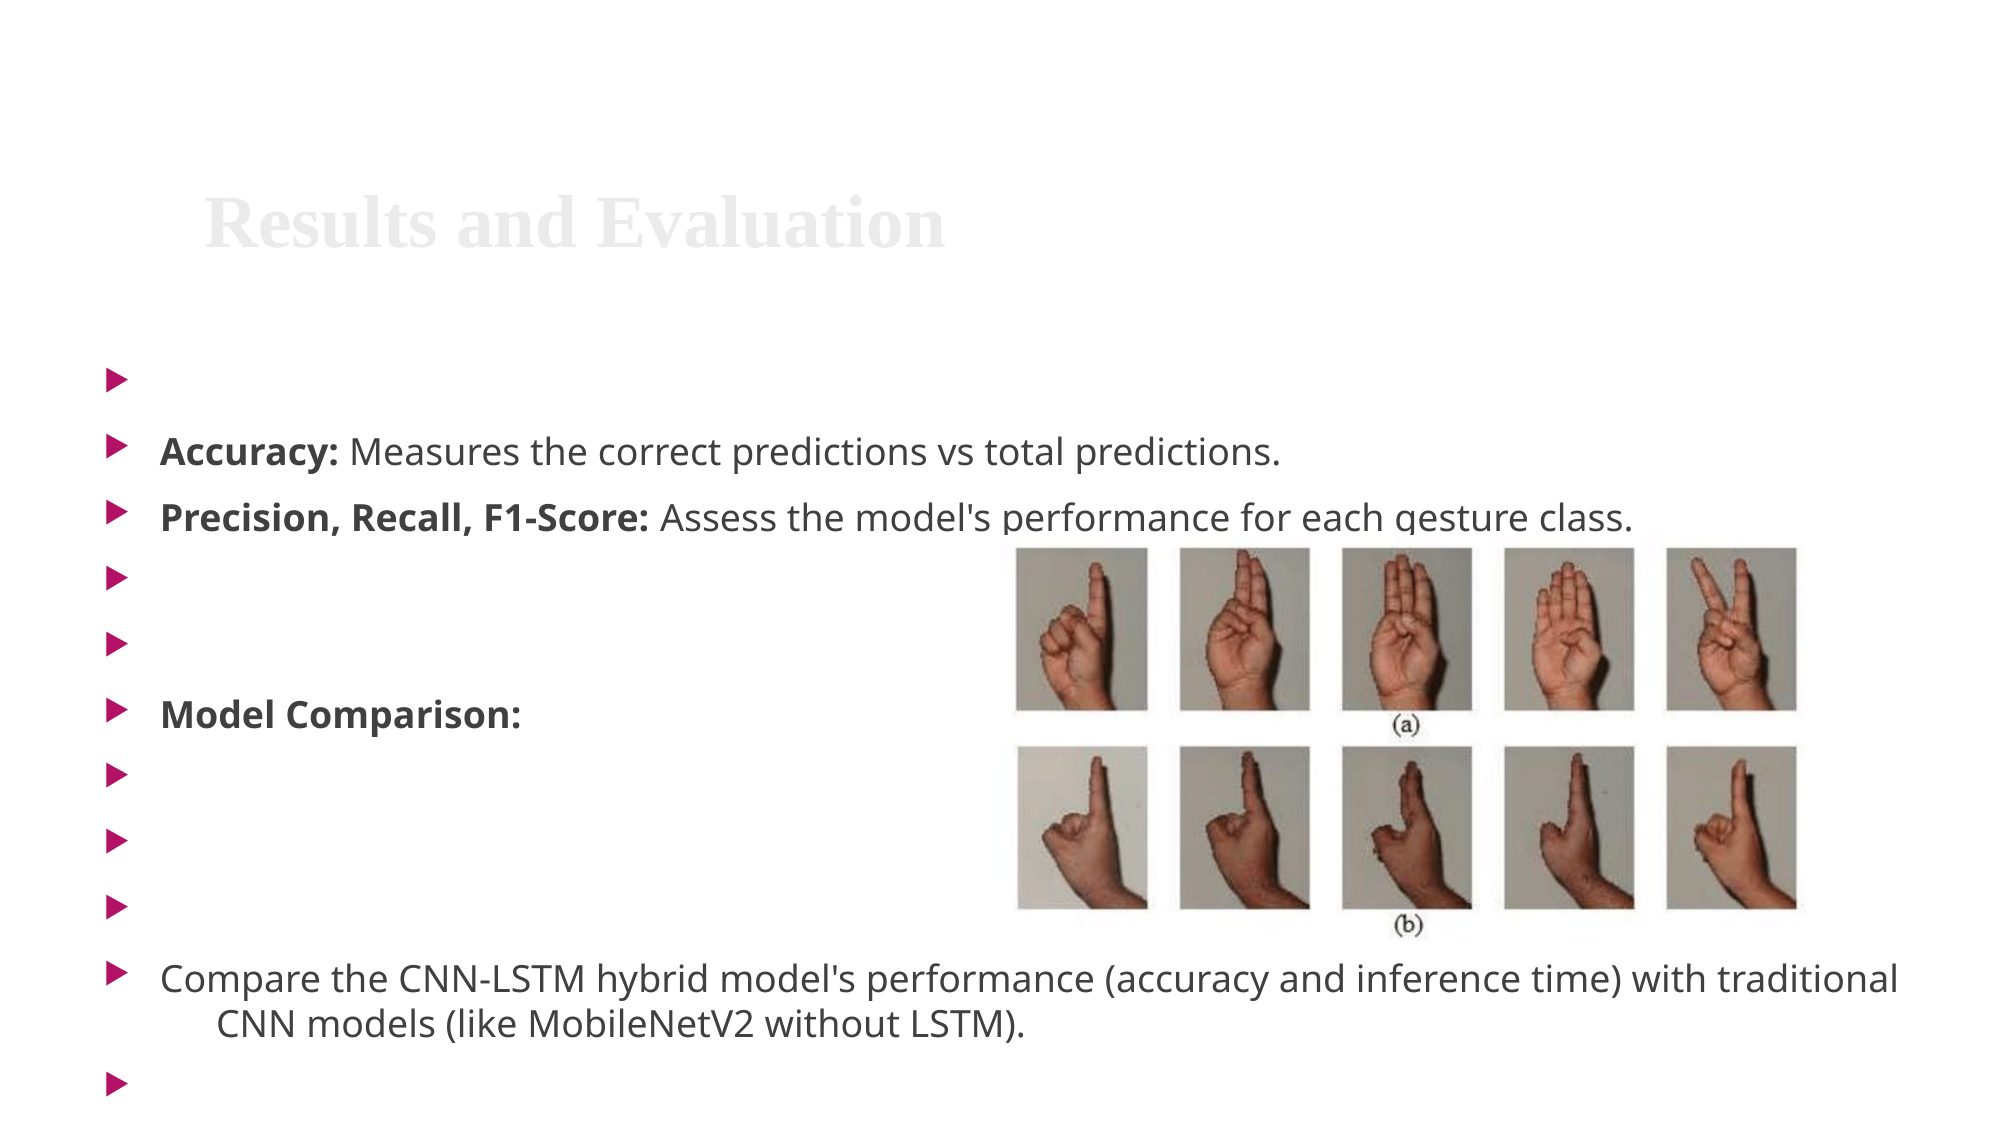

# Results and Evaluation
Accuracy: Measures the correct predictions vs total predictions.
Precision, Recall, F1-Score: Assess the model's performance for each gesture class.
Model Comparison:
Compare the CNN-LSTM hybrid model's performance (accuracy and inference time) with traditional CNN models (like MobileNetV2 without LSTM).